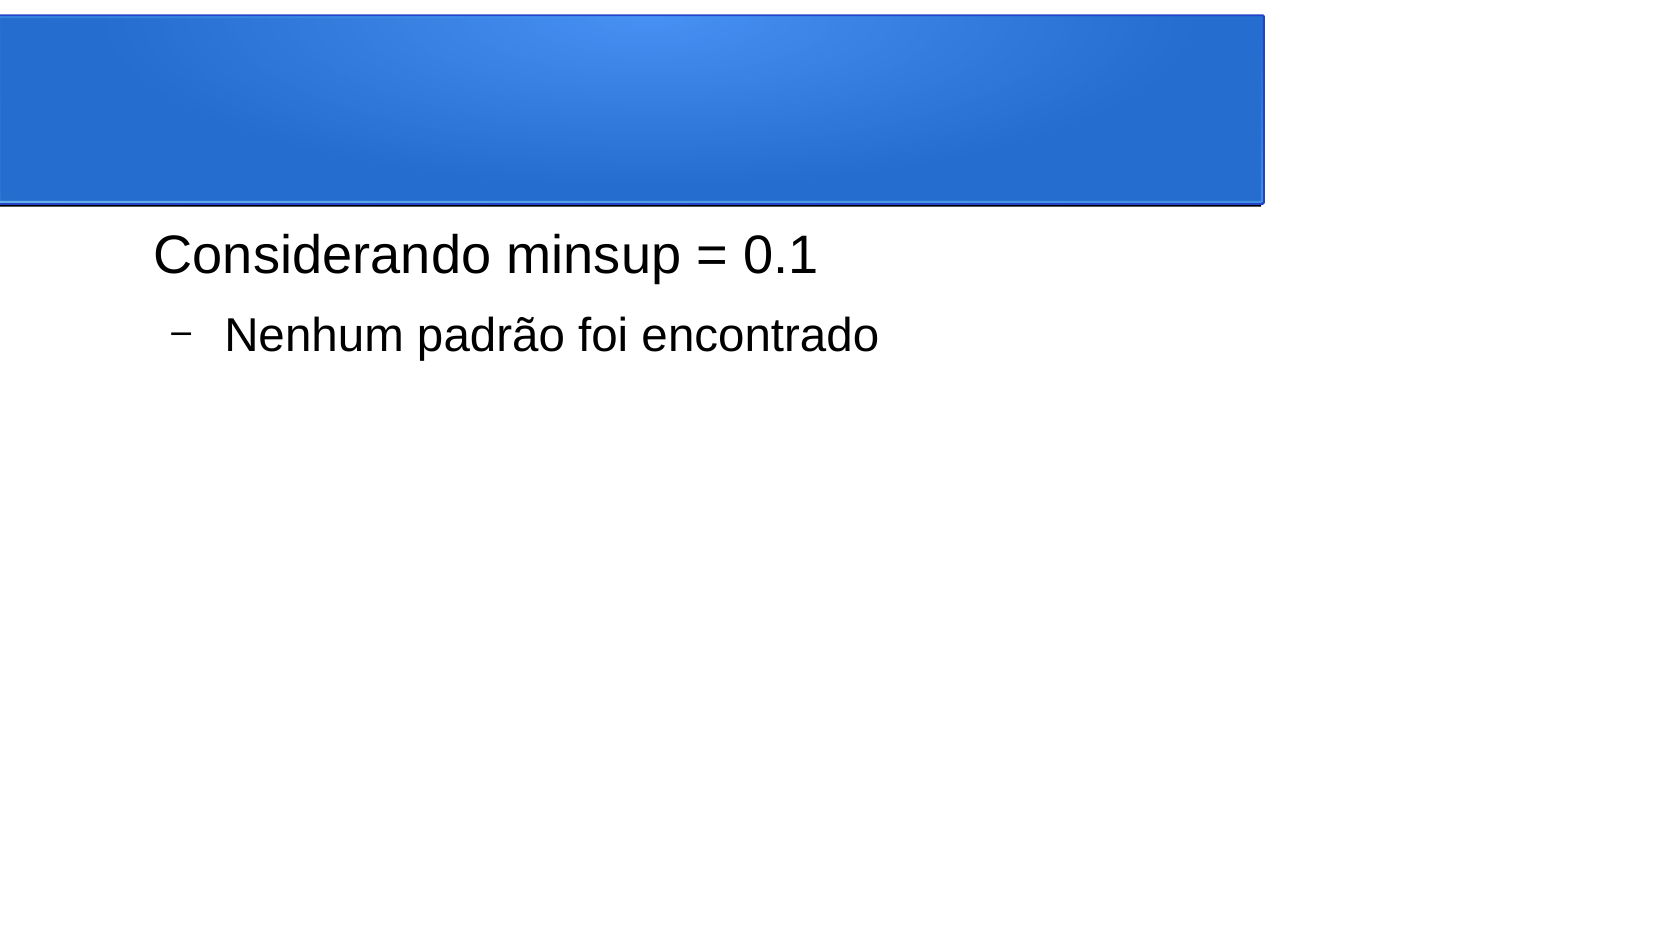

#
Considerando minsup = 0.1
Nenhum padrão foi encontrado